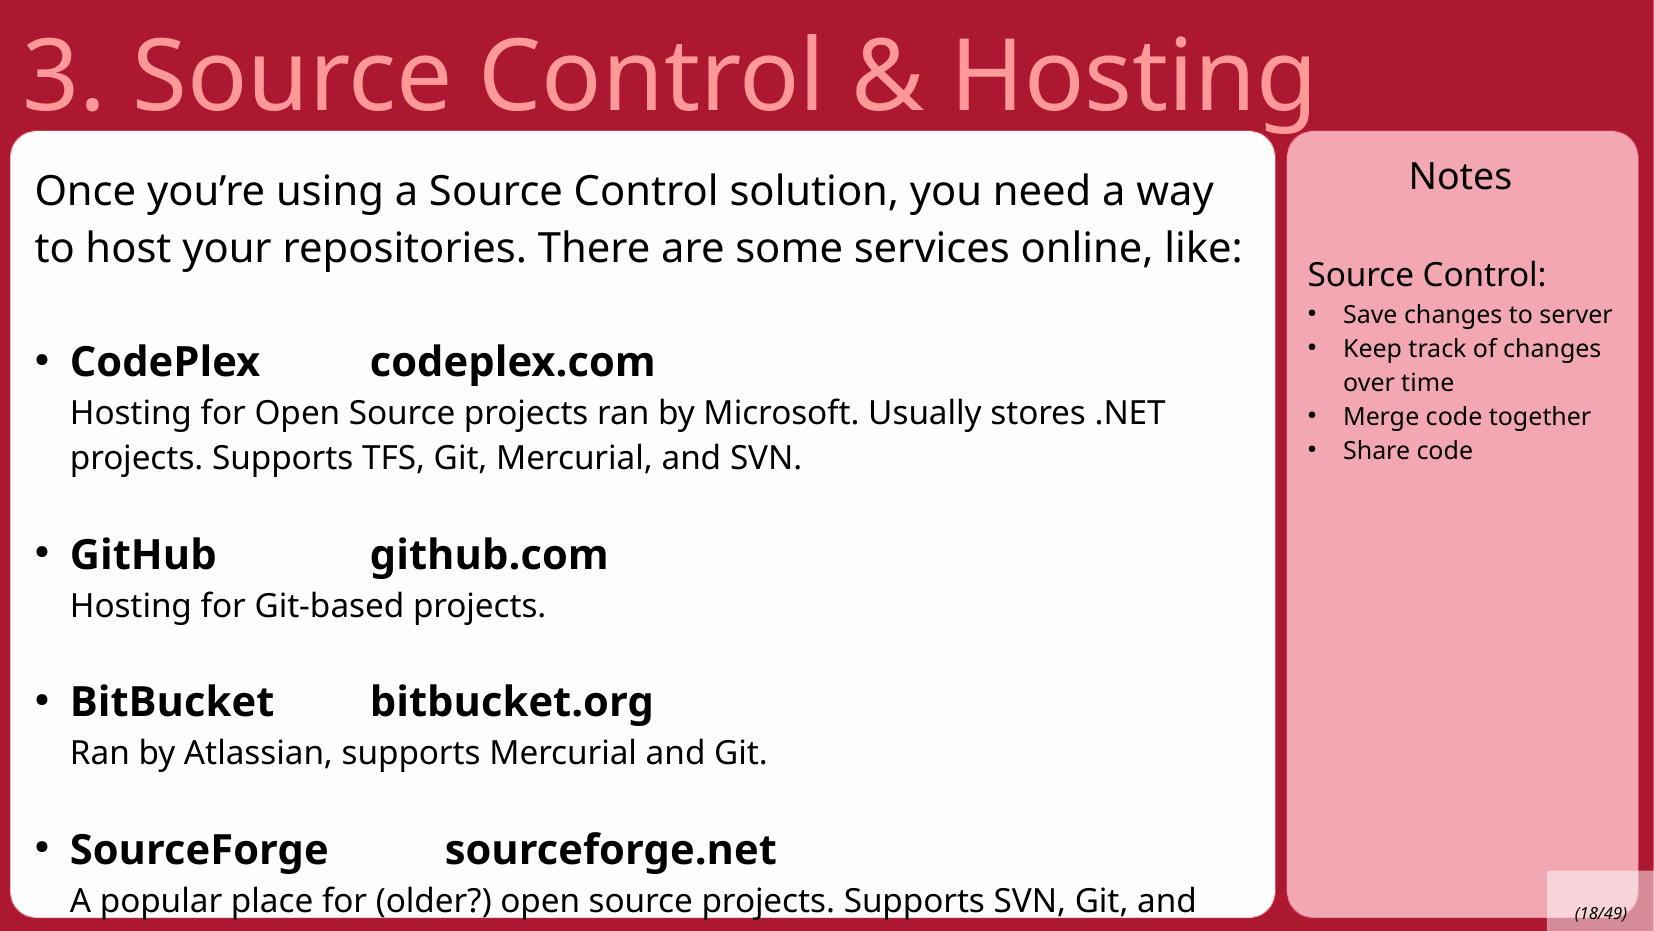

# 3. Source Control & Hosting
Notes
Source Control:
Save changes to server
Keep track of changes over time
Merge code together
Share code
Once you’re using a Source Control solution, you need a way to host your repositories. There are some services online, like:
CodePlex 		codeplex.com
Hosting for Open Source projects ran by Microsoft. Usually stores .NET projects. Supports TFS, Git, Mercurial, and SVN.
GitHub			github.com
Hosting for Git-based projects.
BitBucket		bitbucket.org
Ran by Atlassian, supports Mercurial and Git.
SourceForge 		sourceforge.net
A popular place for (older?) open source projects. Supports SVN, Git, and Mercurial.